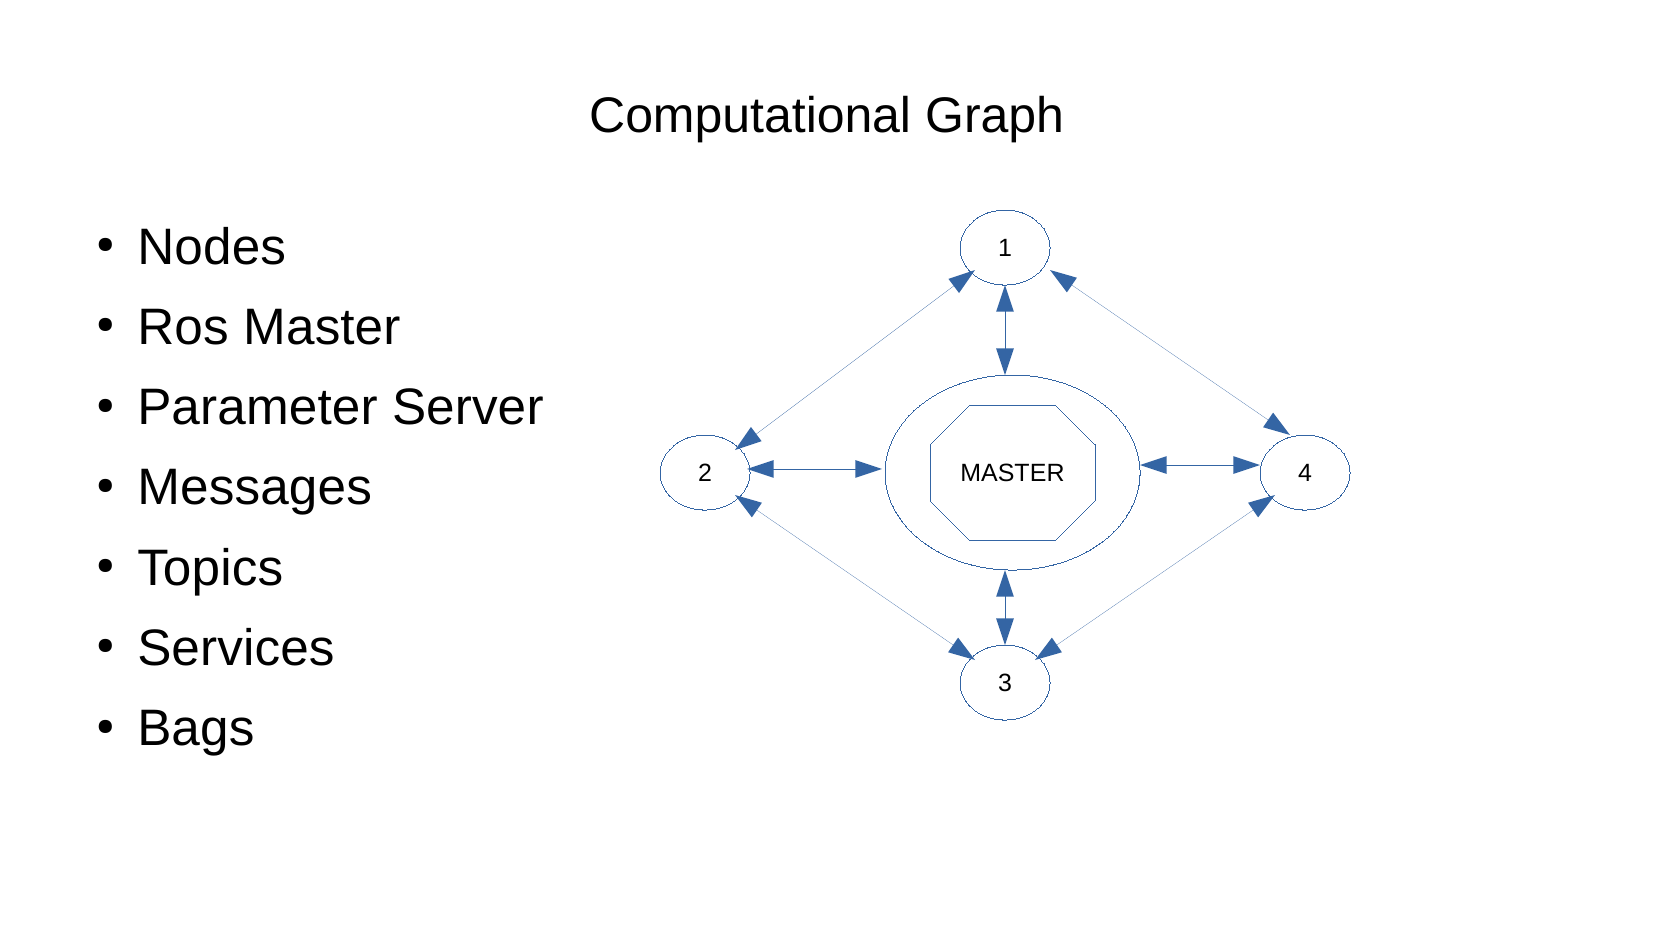

# Computational Graph
1
Nodes
Ros Master
Parameter Server
Messages
Topics
Services
Bags
MASTER
MASTER
2
4
3